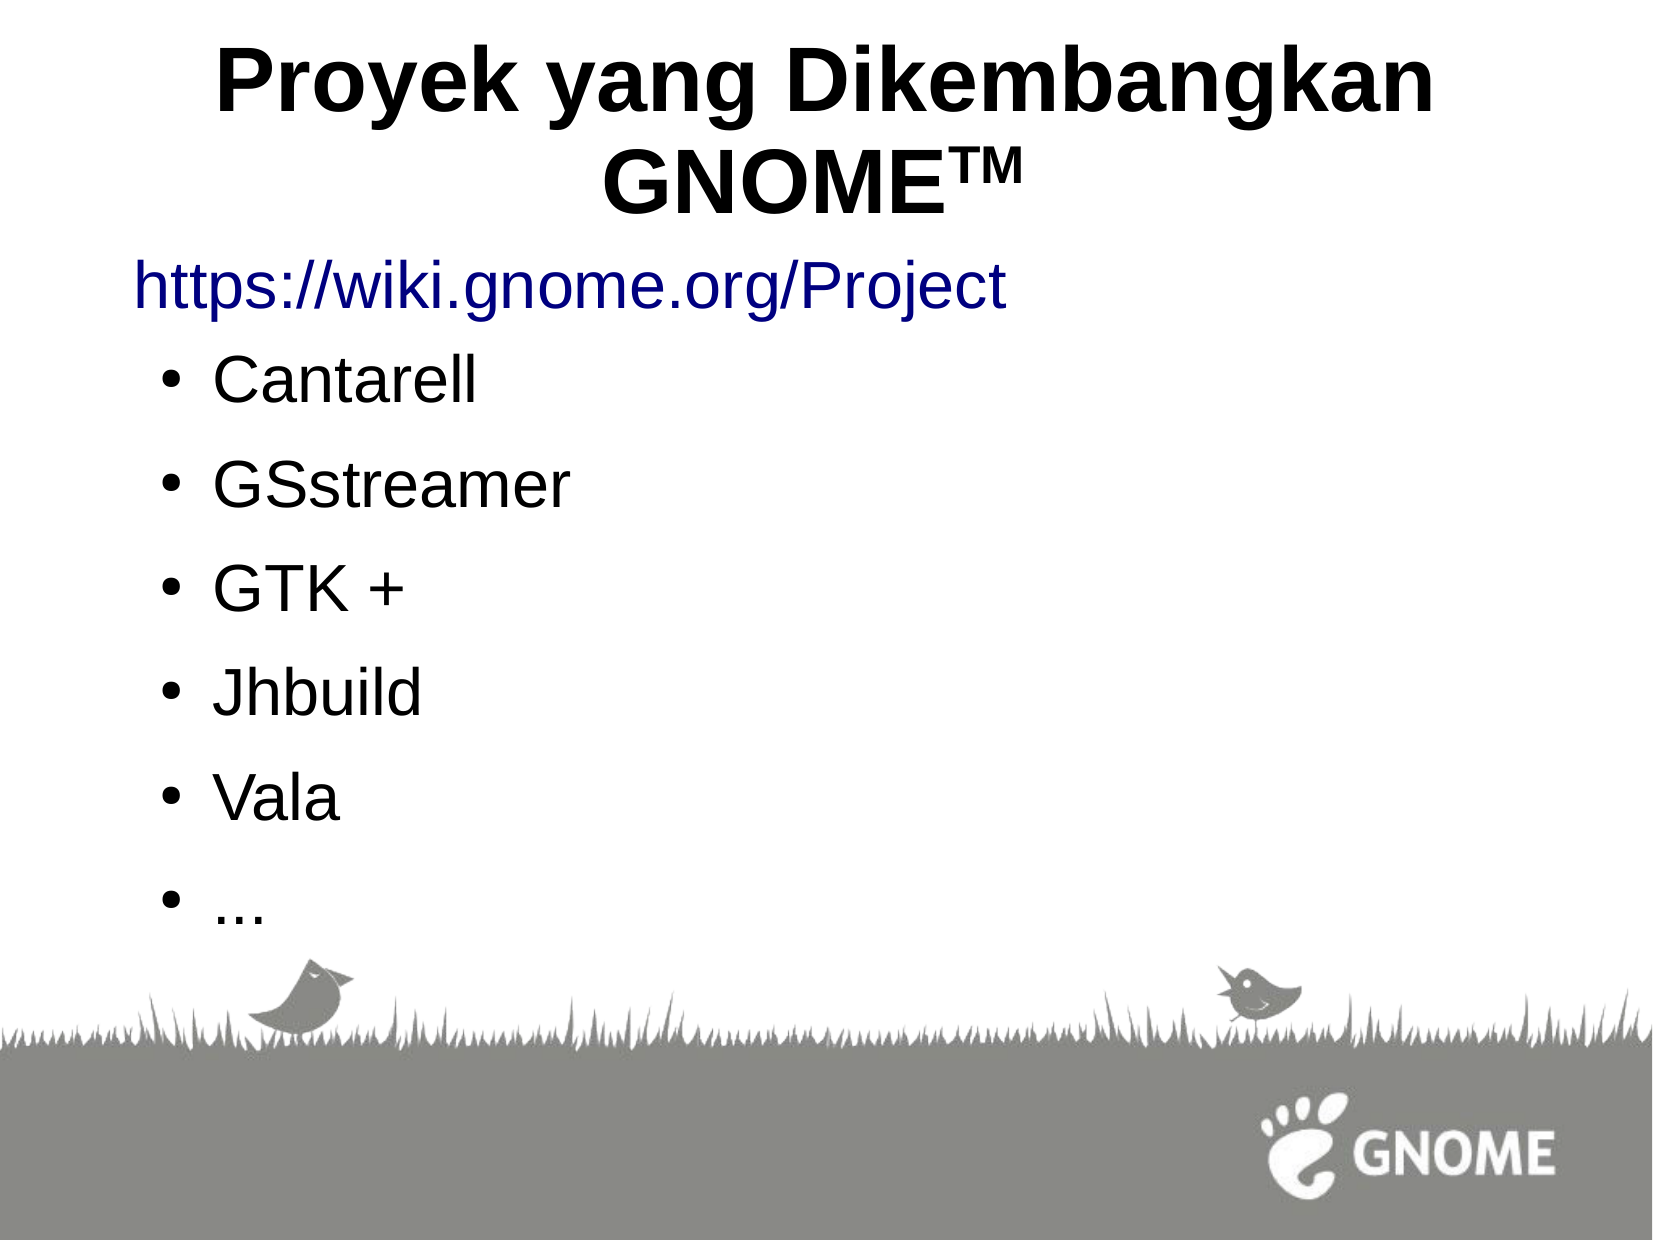

# Proyek yang Dikembangkan GNOMETM
https://wiki.gnome.org/Project
Cantarell
GSstreamer
GTK +
Jhbuild
Vala
...